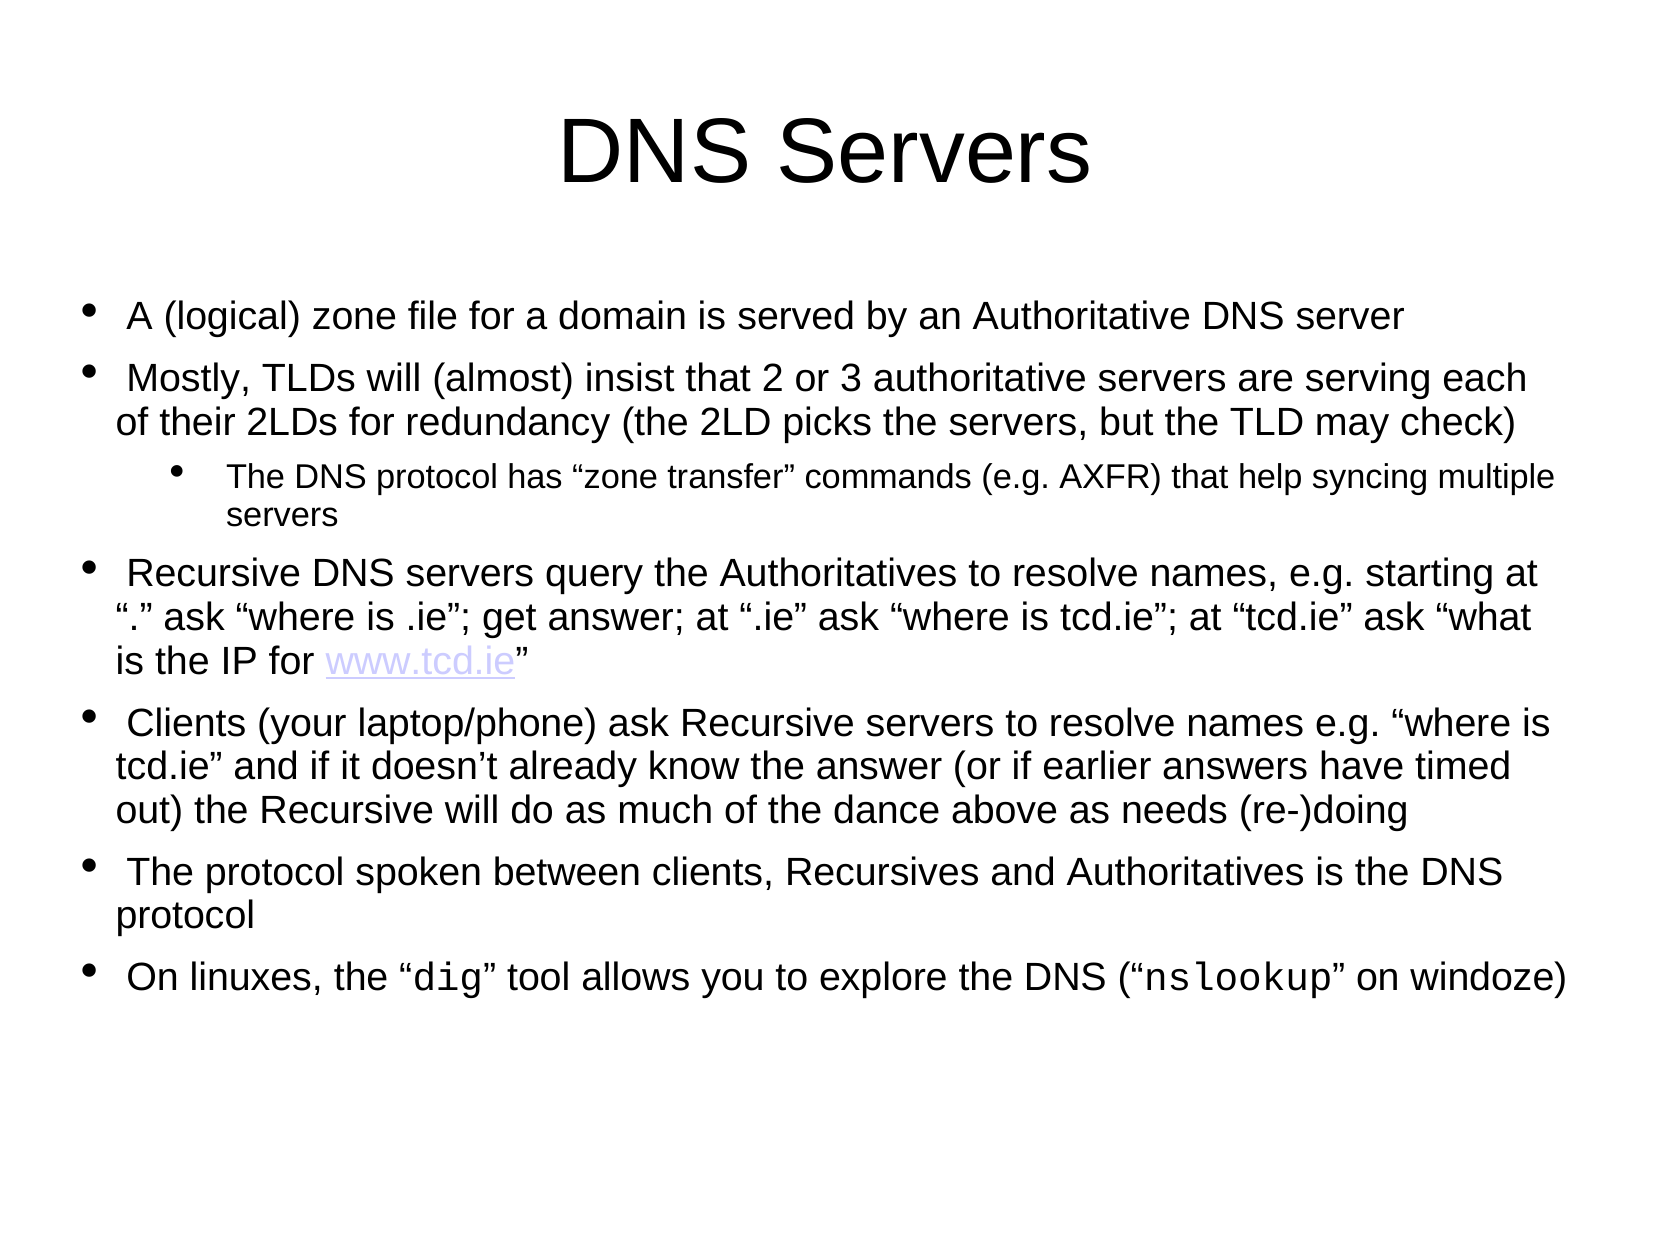

# DNS Servers
 A (logical) zone file for a domain is served by an Authoritative DNS server
 Mostly, TLDs will (almost) insist that 2 or 3 authoritative servers are serving each of their 2LDs for redundancy (the 2LD picks the servers, but the TLD may check)
The DNS protocol has “zone transfer” commands (e.g. AXFR) that help syncing multiple servers
 Recursive DNS servers query the Authoritatives to resolve names, e.g. starting at “.” ask “where is .ie”; get answer; at “.ie” ask “where is tcd.ie”; at “tcd.ie” ask “what is the IP for www.tcd.ie”
 Clients (your laptop/phone) ask Recursive servers to resolve names e.g. “where is tcd.ie” and if it doesn’t already know the answer (or if earlier answers have timed out) the Recursive will do as much of the dance above as needs (re-)doing
 The protocol spoken between clients, Recursives and Authoritatives is the DNS protocol
 On linuxes, the “dig” tool allows you to explore the DNS (“nslookup” on windoze)